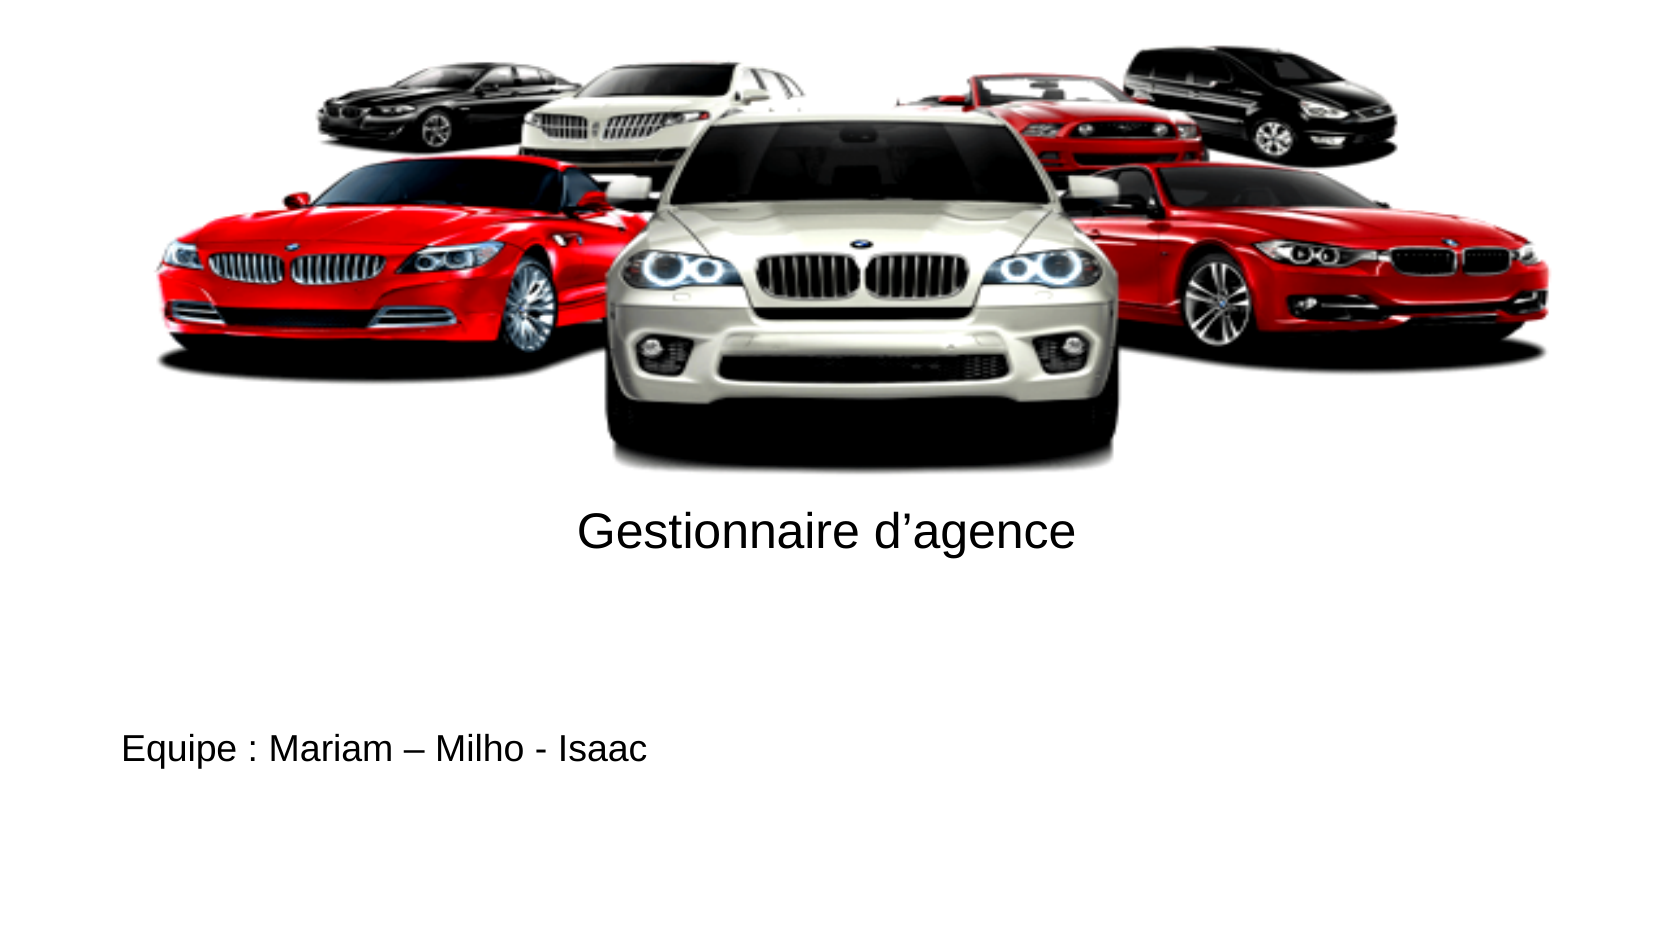

# Gestionnaire d’agence
Equipe : Mariam – Milho - Isaac